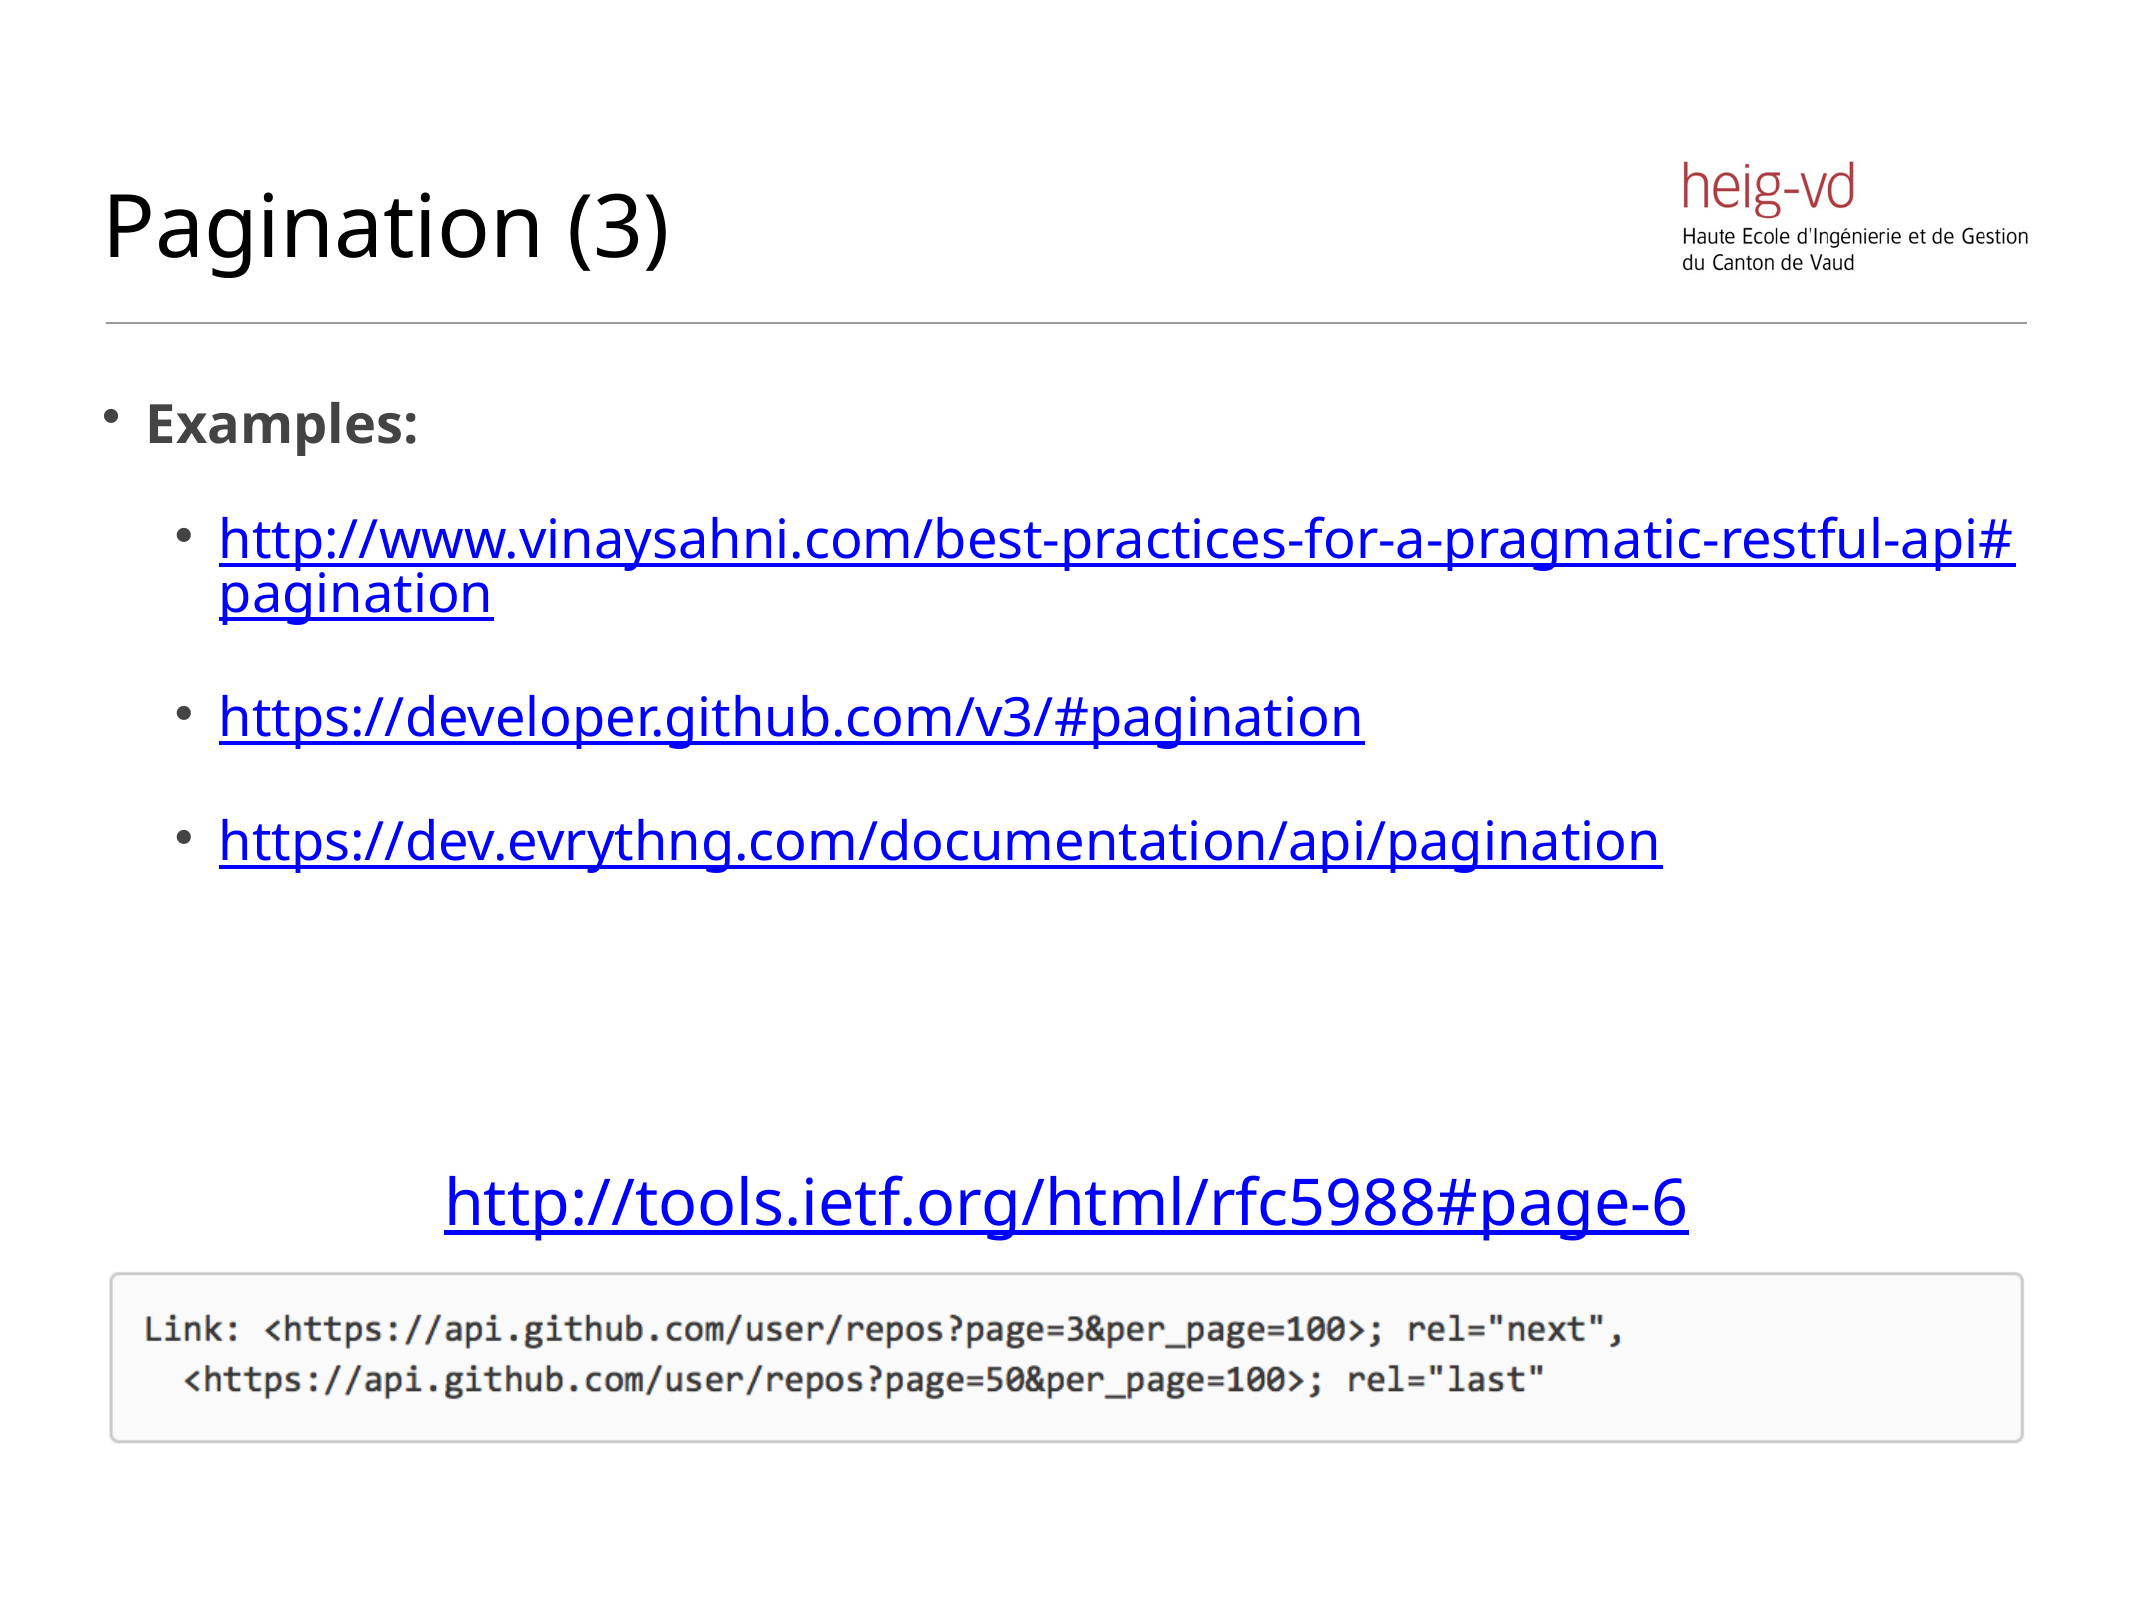

Pagination (3)
# Examples:
http://www.vinaysahni.com/best-practices-for-a-pragmatic-restful-api#pagination
https://developer.github.com/v3/#pagination
https://dev.evrythng.com/documentation/api/pagination
http://tools.ietf.org/html/rfc5988#page-6